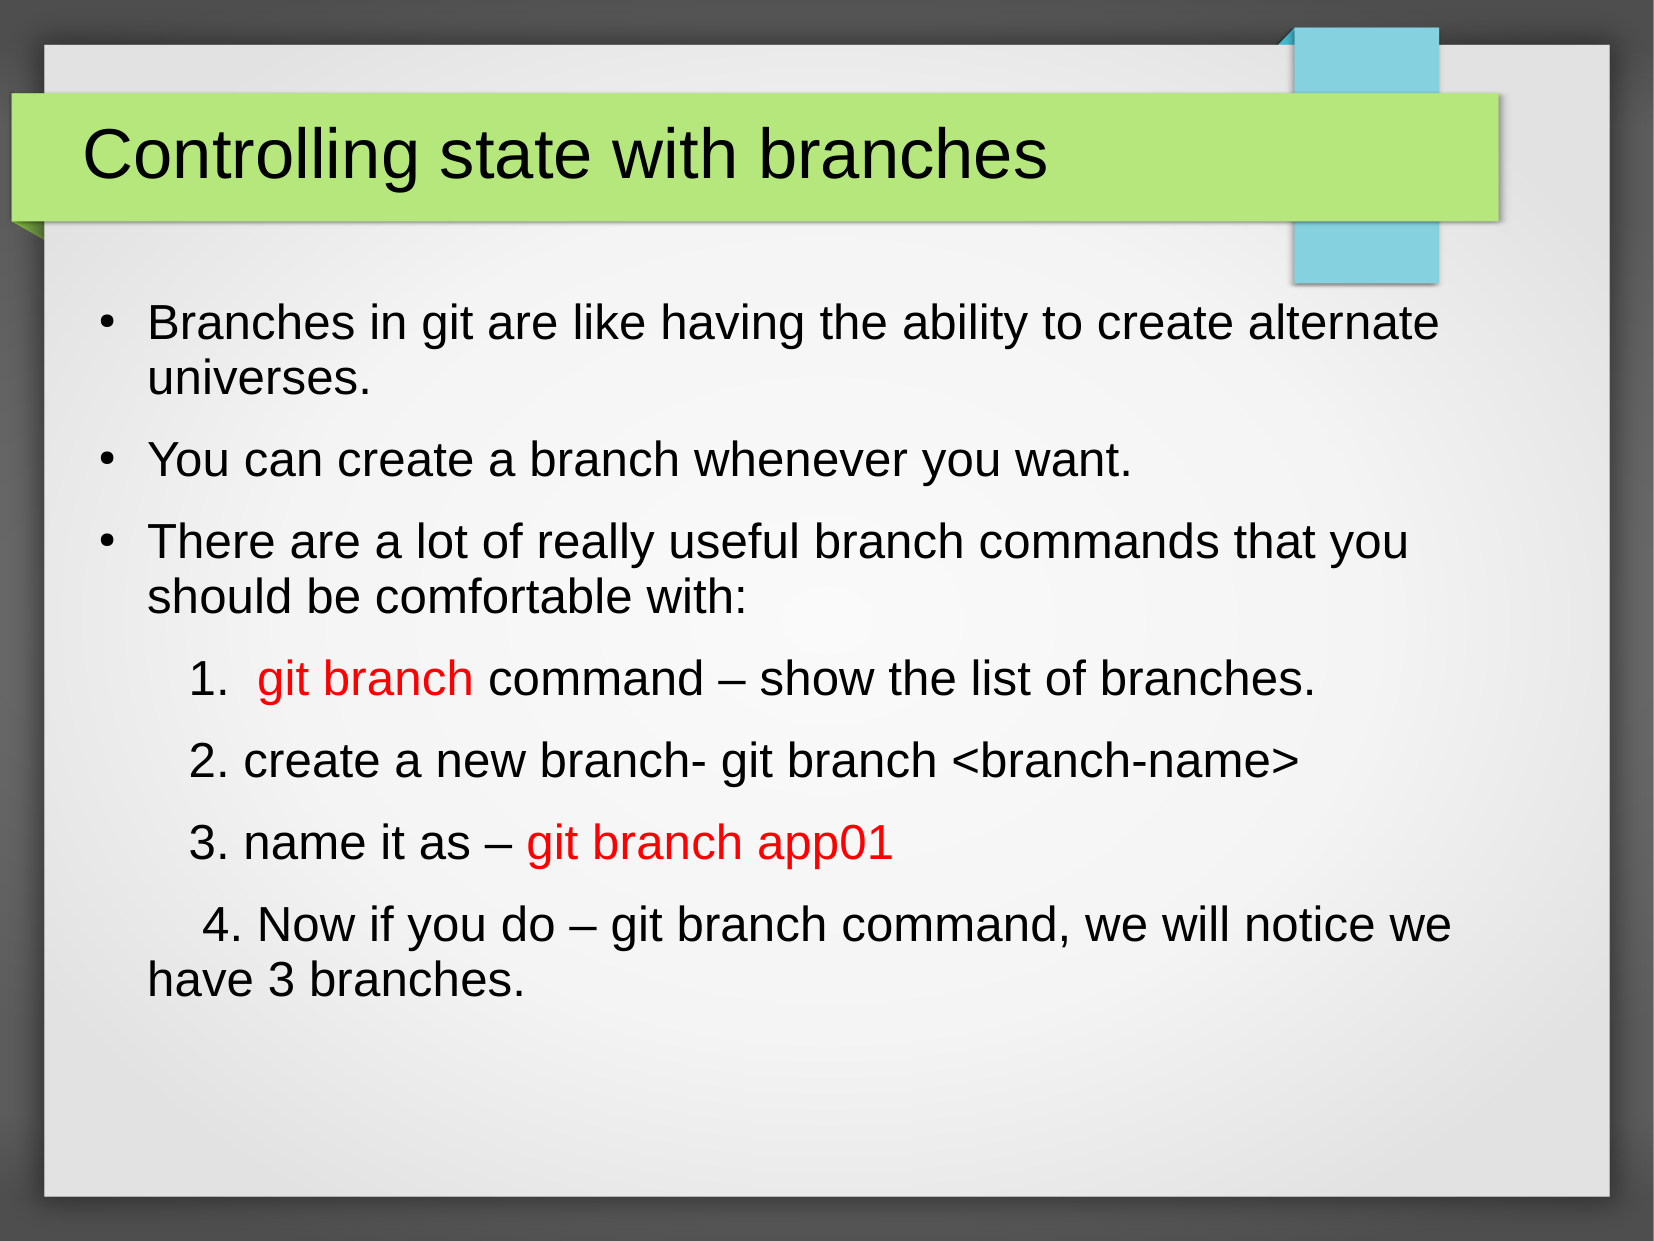

# Controlling state with branches
Branches in git are like having the ability to create alternate universes.
You can create a branch whenever you want.
There are a lot of really useful branch commands that you should be comfortable with:
 1. git branch command – show the list of branches.
 2. create a new branch- git branch <branch-name>
 3. name it as – git branch app01
 4. Now if you do – git branch command, we will notice we have 3 branches.